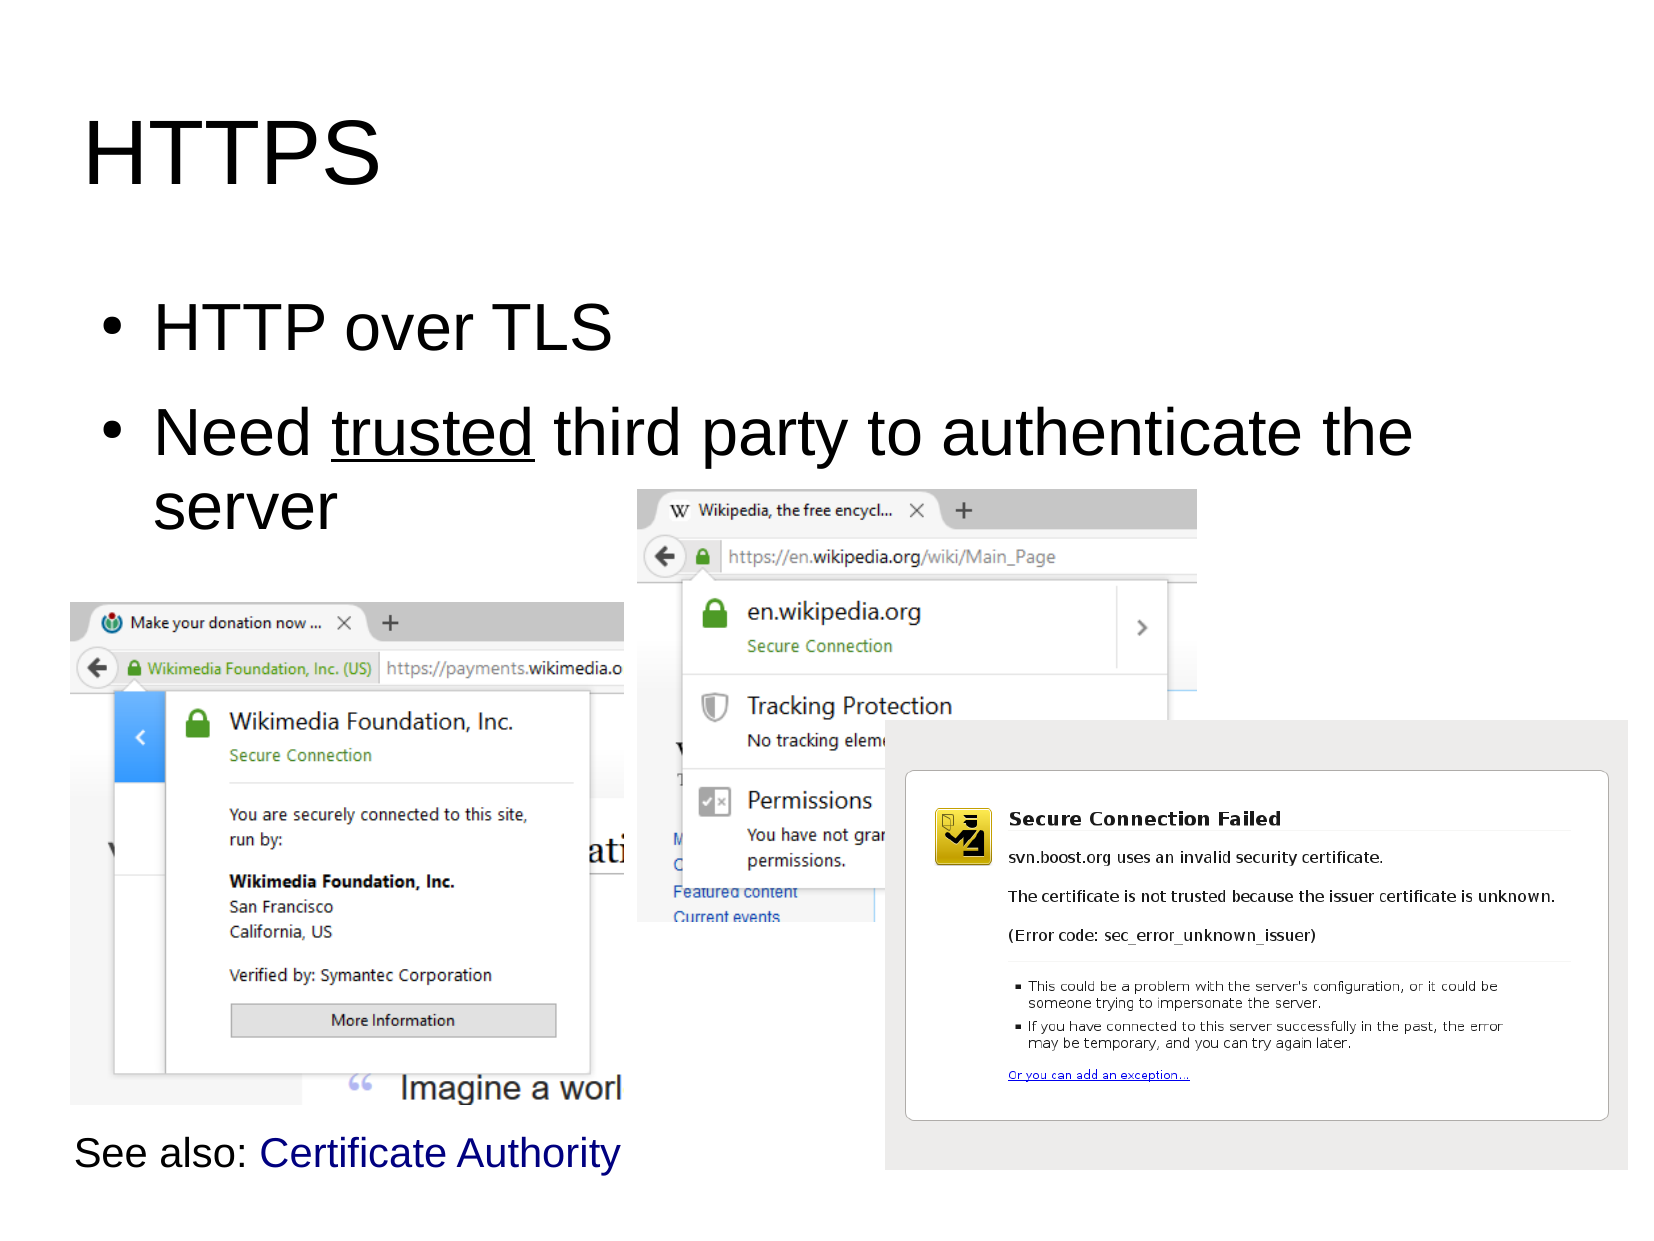

# HTTPS
HTTP over TLS
Need trusted third party to authenticate the server
See also: Certificate Authority